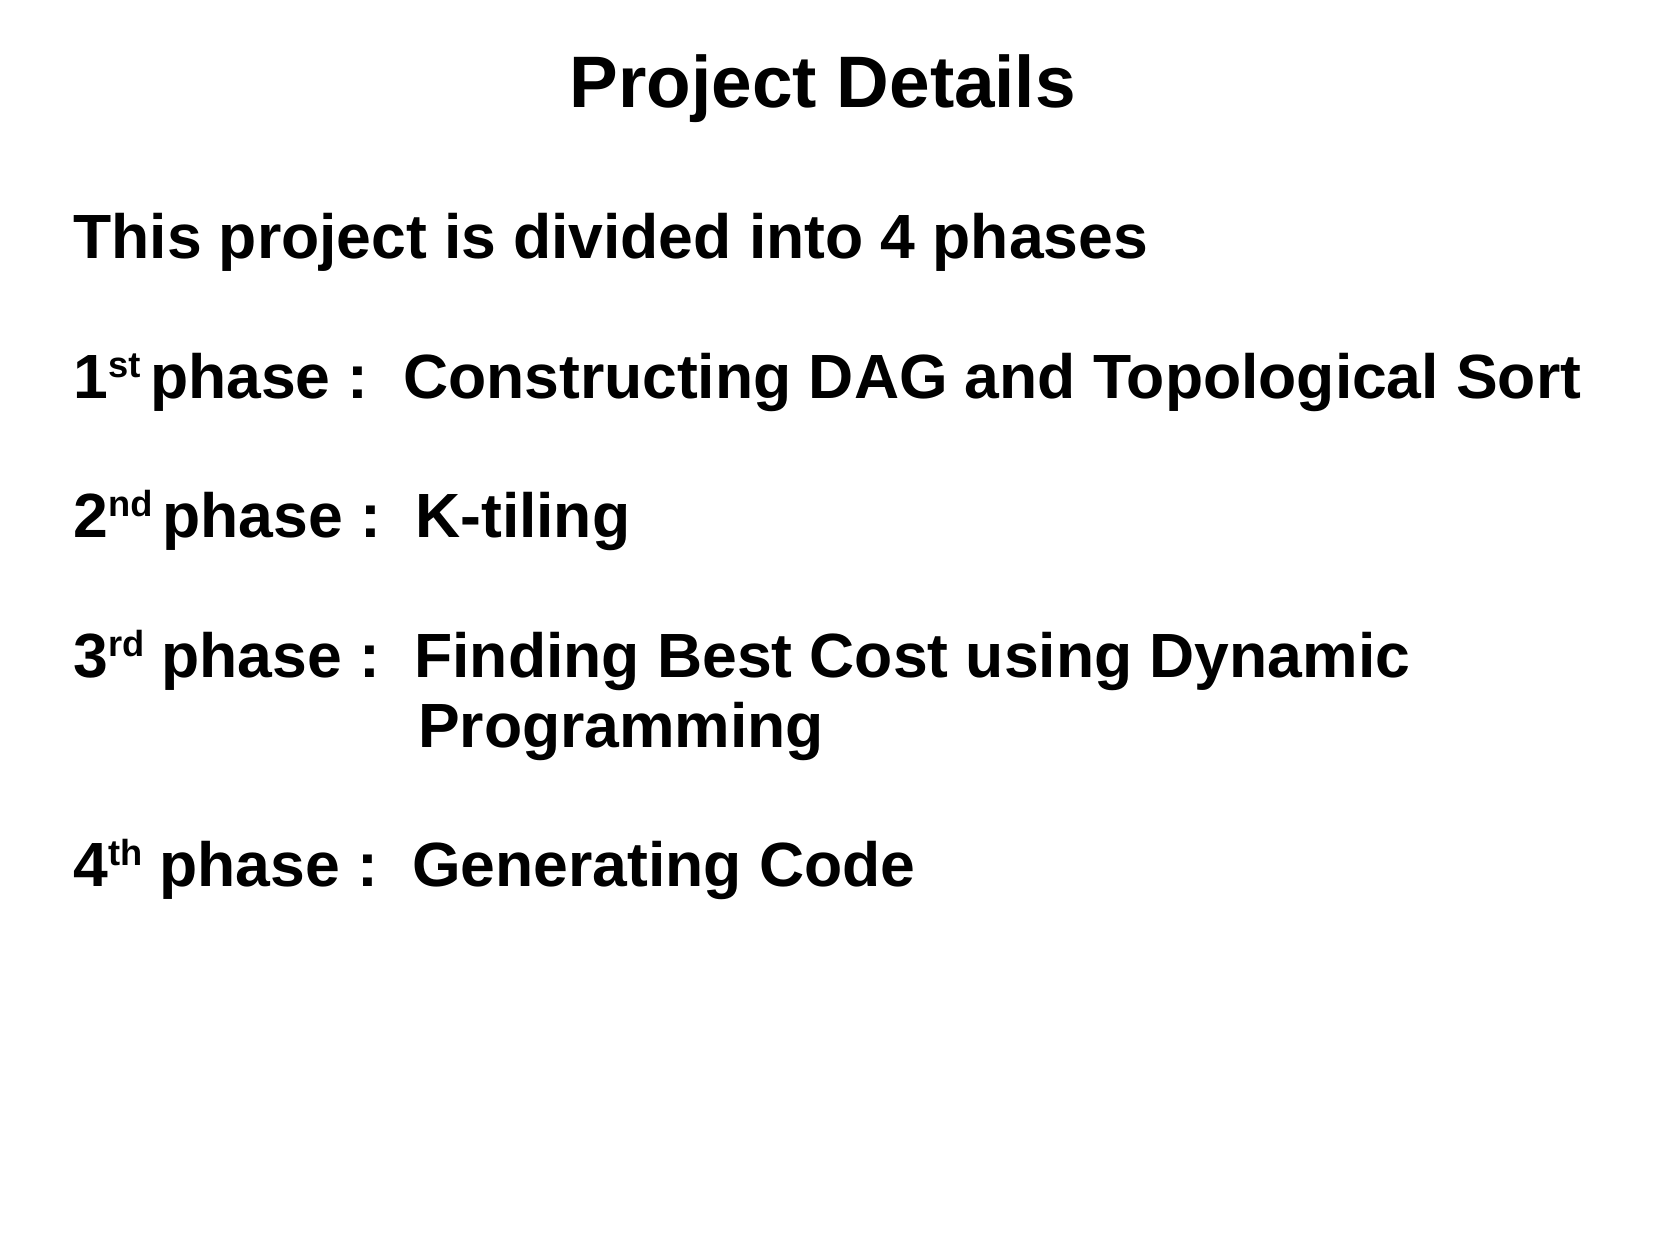

Project Details
This project is divided into 4 phases
1st phase : Constructing DAG and Topological Sort
2nd phase : K-tiling
3rd phase : Finding Best Cost using Dynamic
 Programming
4th phase : Generating Code